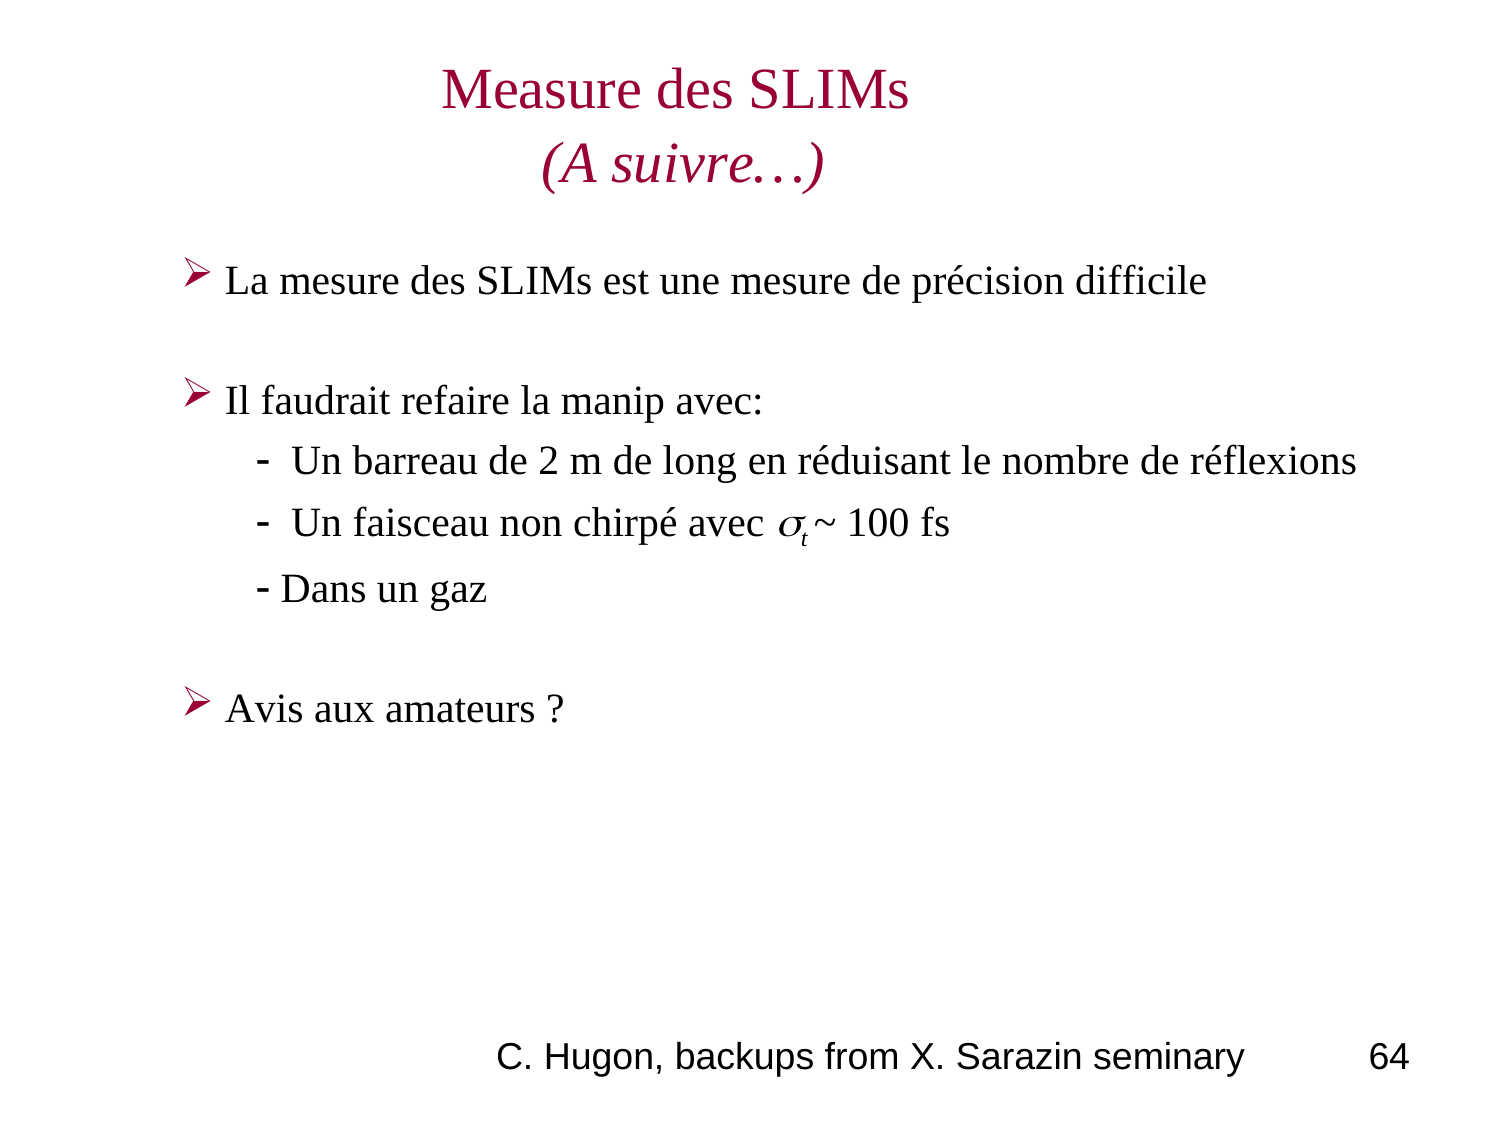

Measure des SLIMs
(A suivre…)
 La mesure des SLIMs est une mesure de précision difficile
 Il faudrait refaire la manip avec:
Un barreau de 2 m de long en réduisant le nombre de réflexions
Un faisceau non chirpé avec t ~ 100 fs
 Dans un gaz
 Avis aux amateurs ?
C. Hugon, backups from X. Sarazin seminary
64